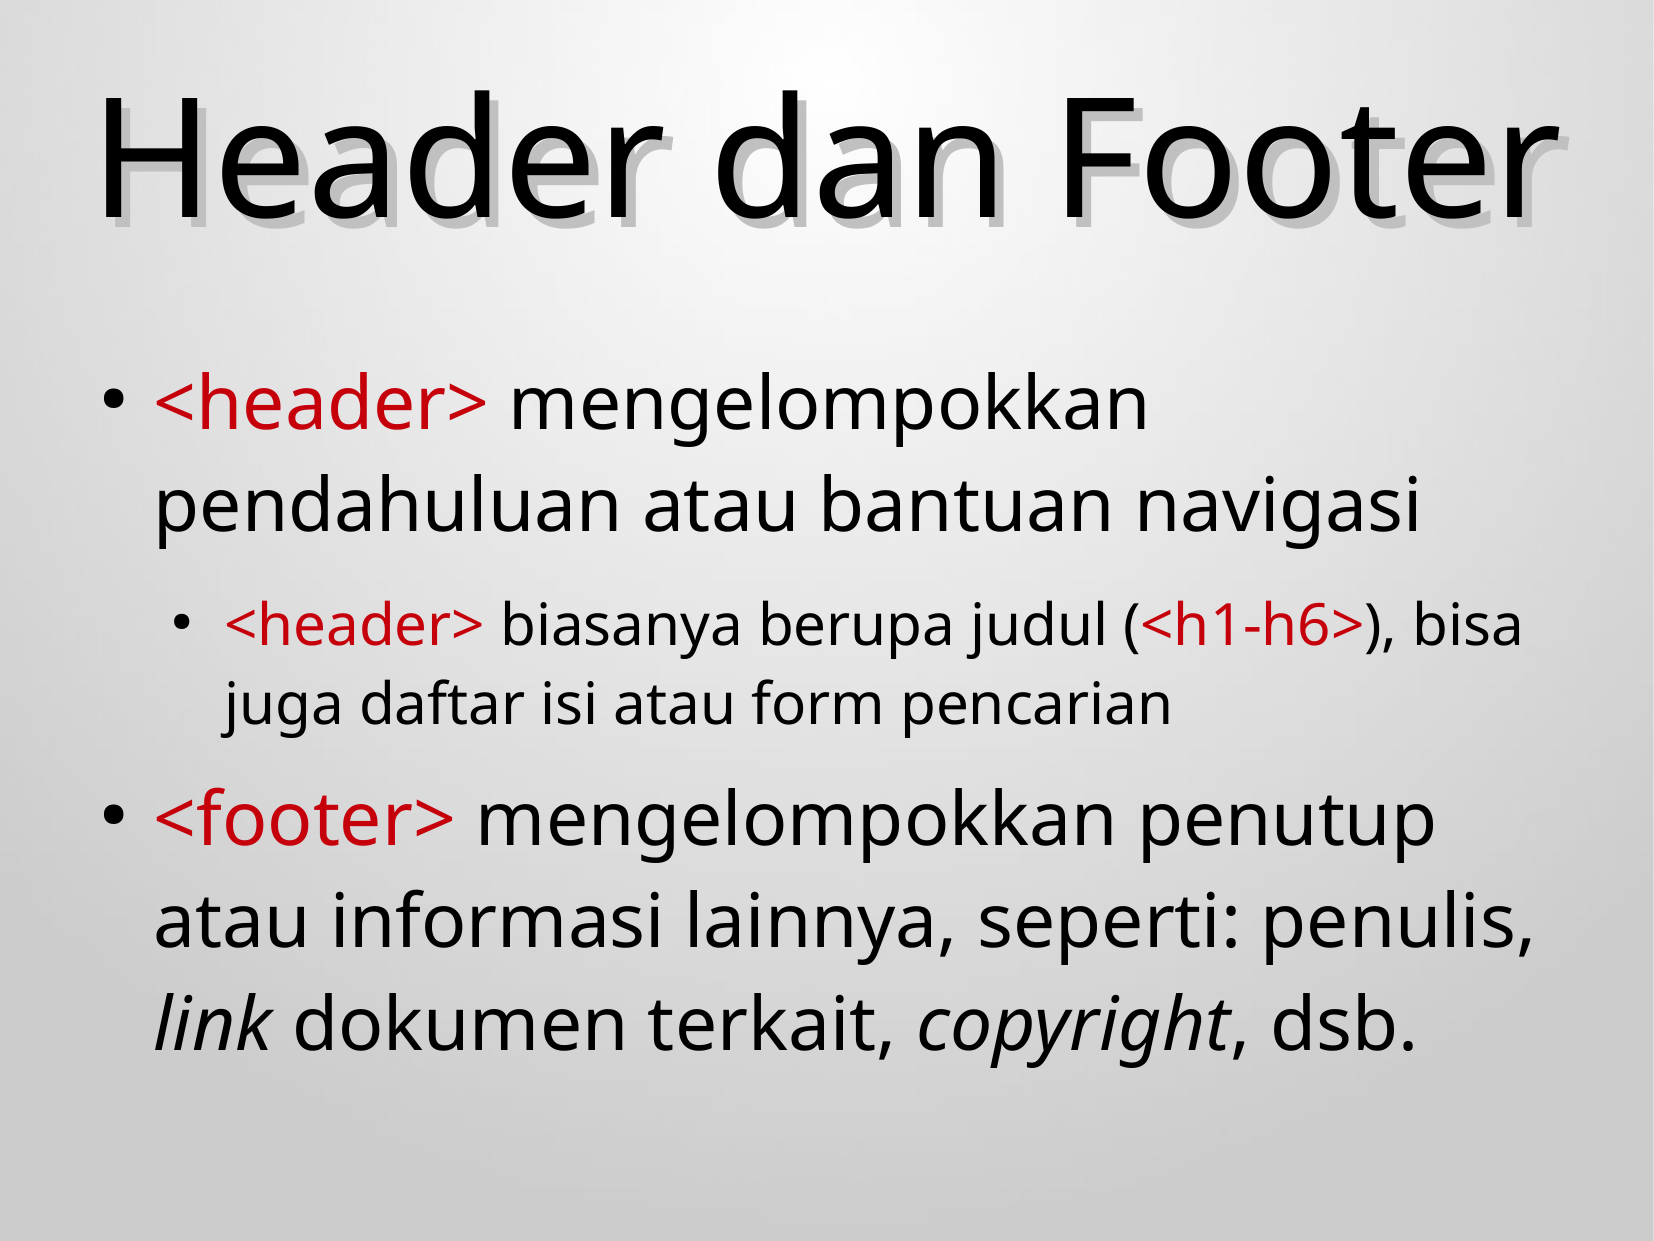

# Header dan Footer
<header> mengelompokkan pendahuluan atau bantuan navigasi
<header> biasanya berupa judul (<h1-h6>), bisa juga daftar isi atau form pencarian
<footer> mengelompokkan penutup atau informasi lainnya, seperti: penulis, link dokumen terkait, copyright, dsb.